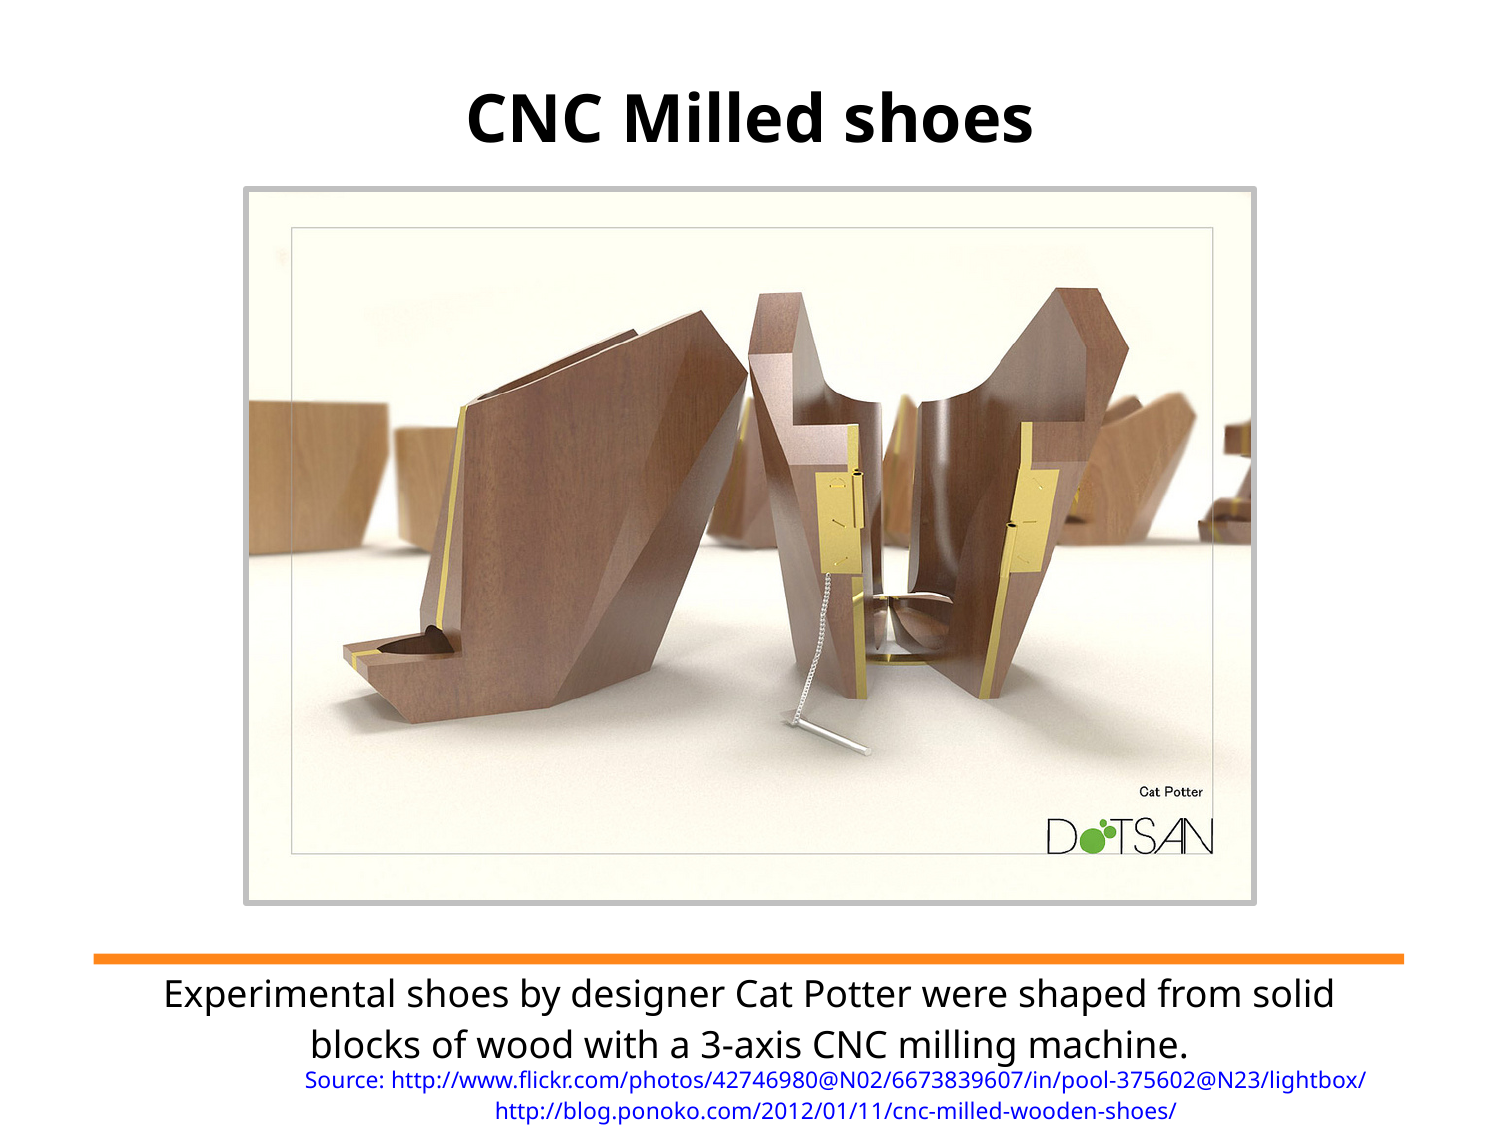

# CNC Milled shoes
Experimental shoes by designer Cat Potter were shaped from solid blocks of wood with a 3-axis CNC milling machine.
Source: http://www.flickr.com/photos/42746980@N02/6673839607/in/pool-375602@N23/lightbox/
http://blog.ponoko.com/2012/01/11/cnc-milled-wooden-shoes/